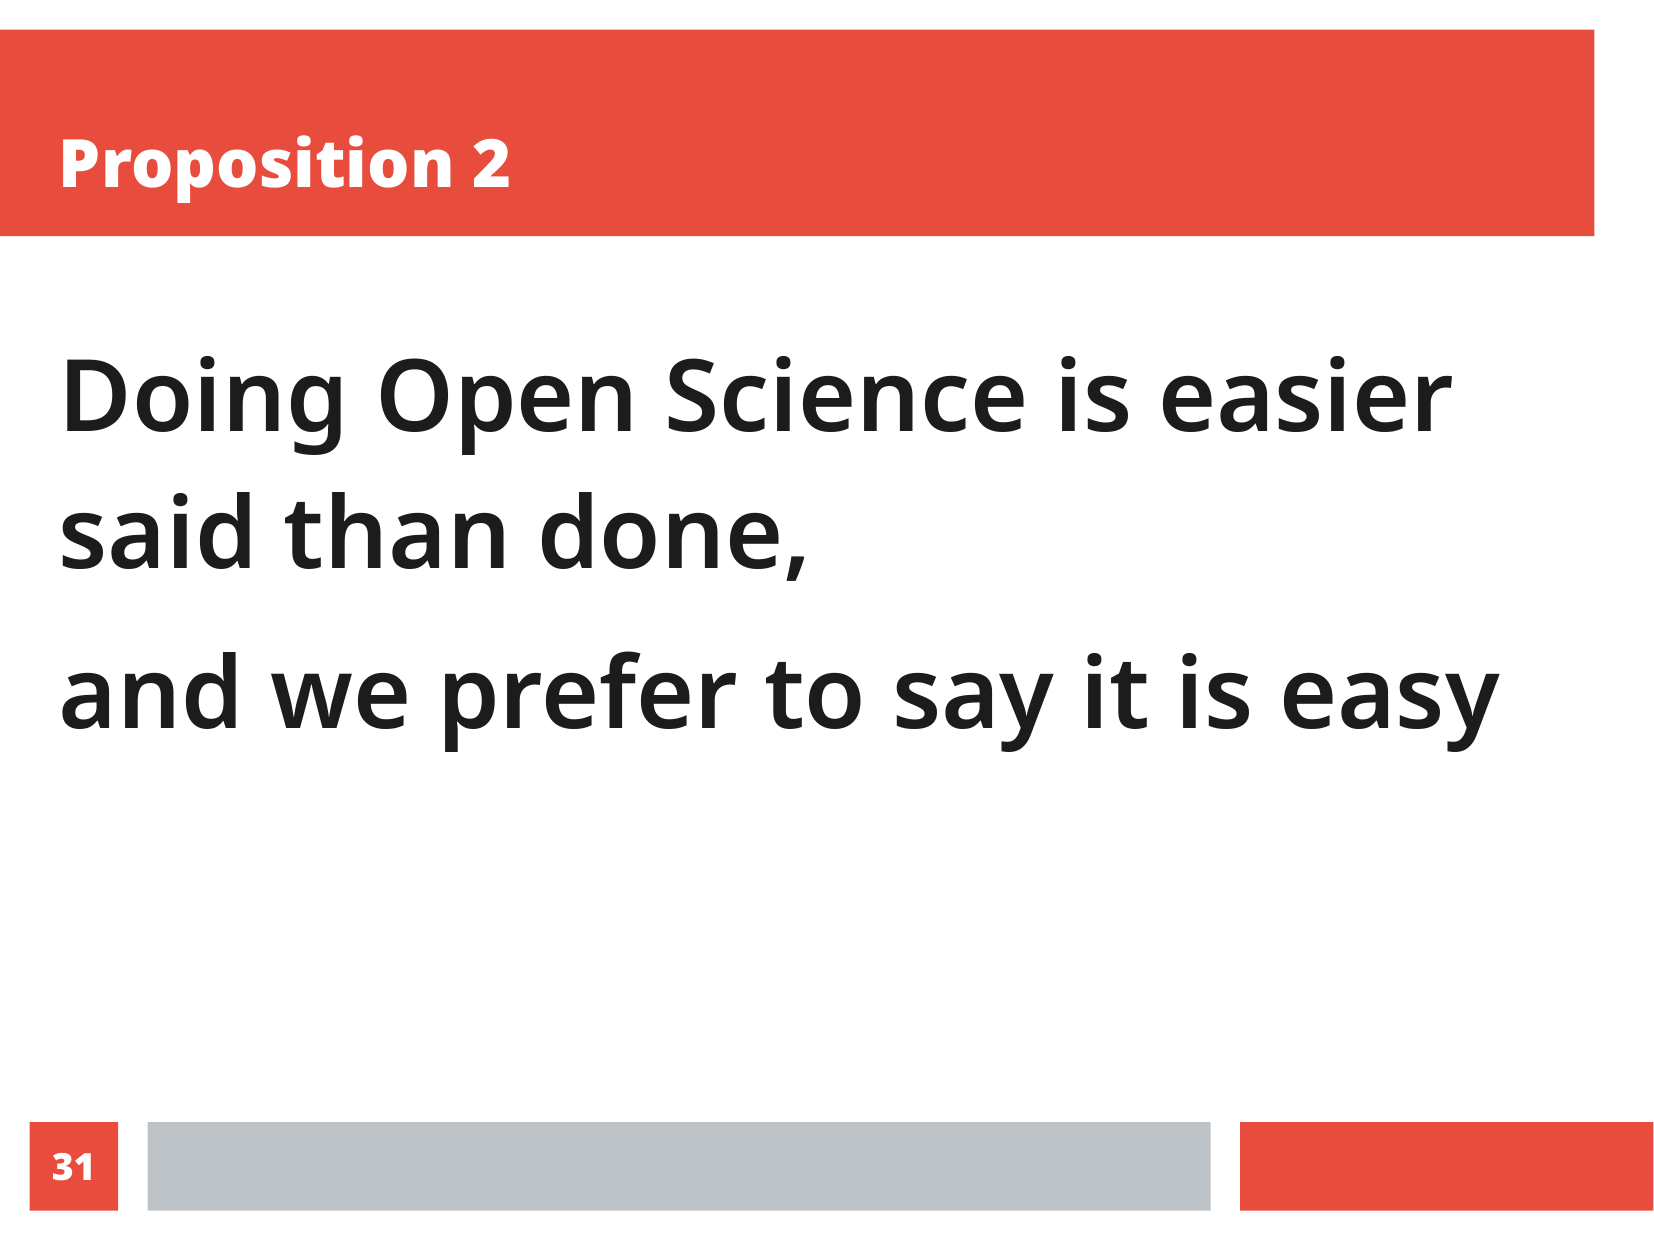

# Proposition 2
Doing Open Science is easier said than done,
and we prefer to say it is easy
31